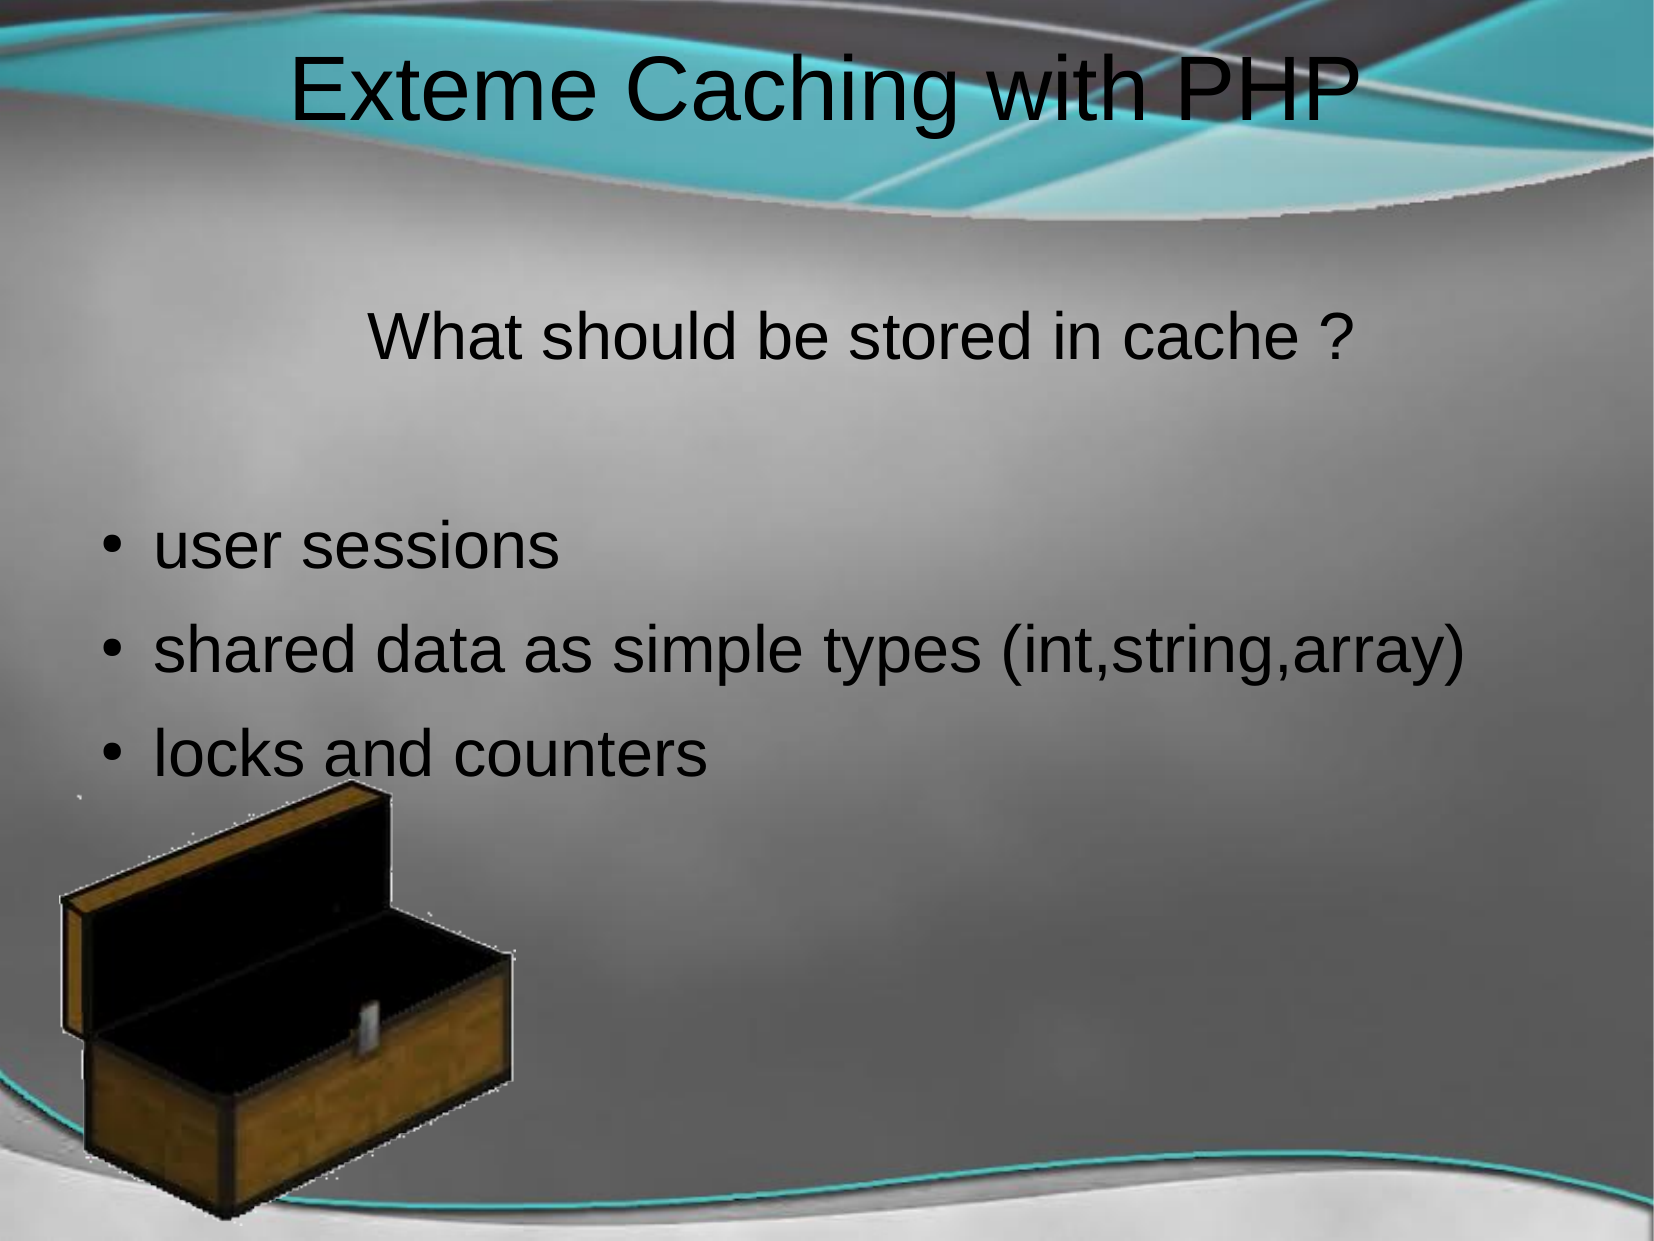

Exteme Caching with PHP
# What should be stored in cache ?
user sessions
shared data as simple types (int,string,array)
locks and counters